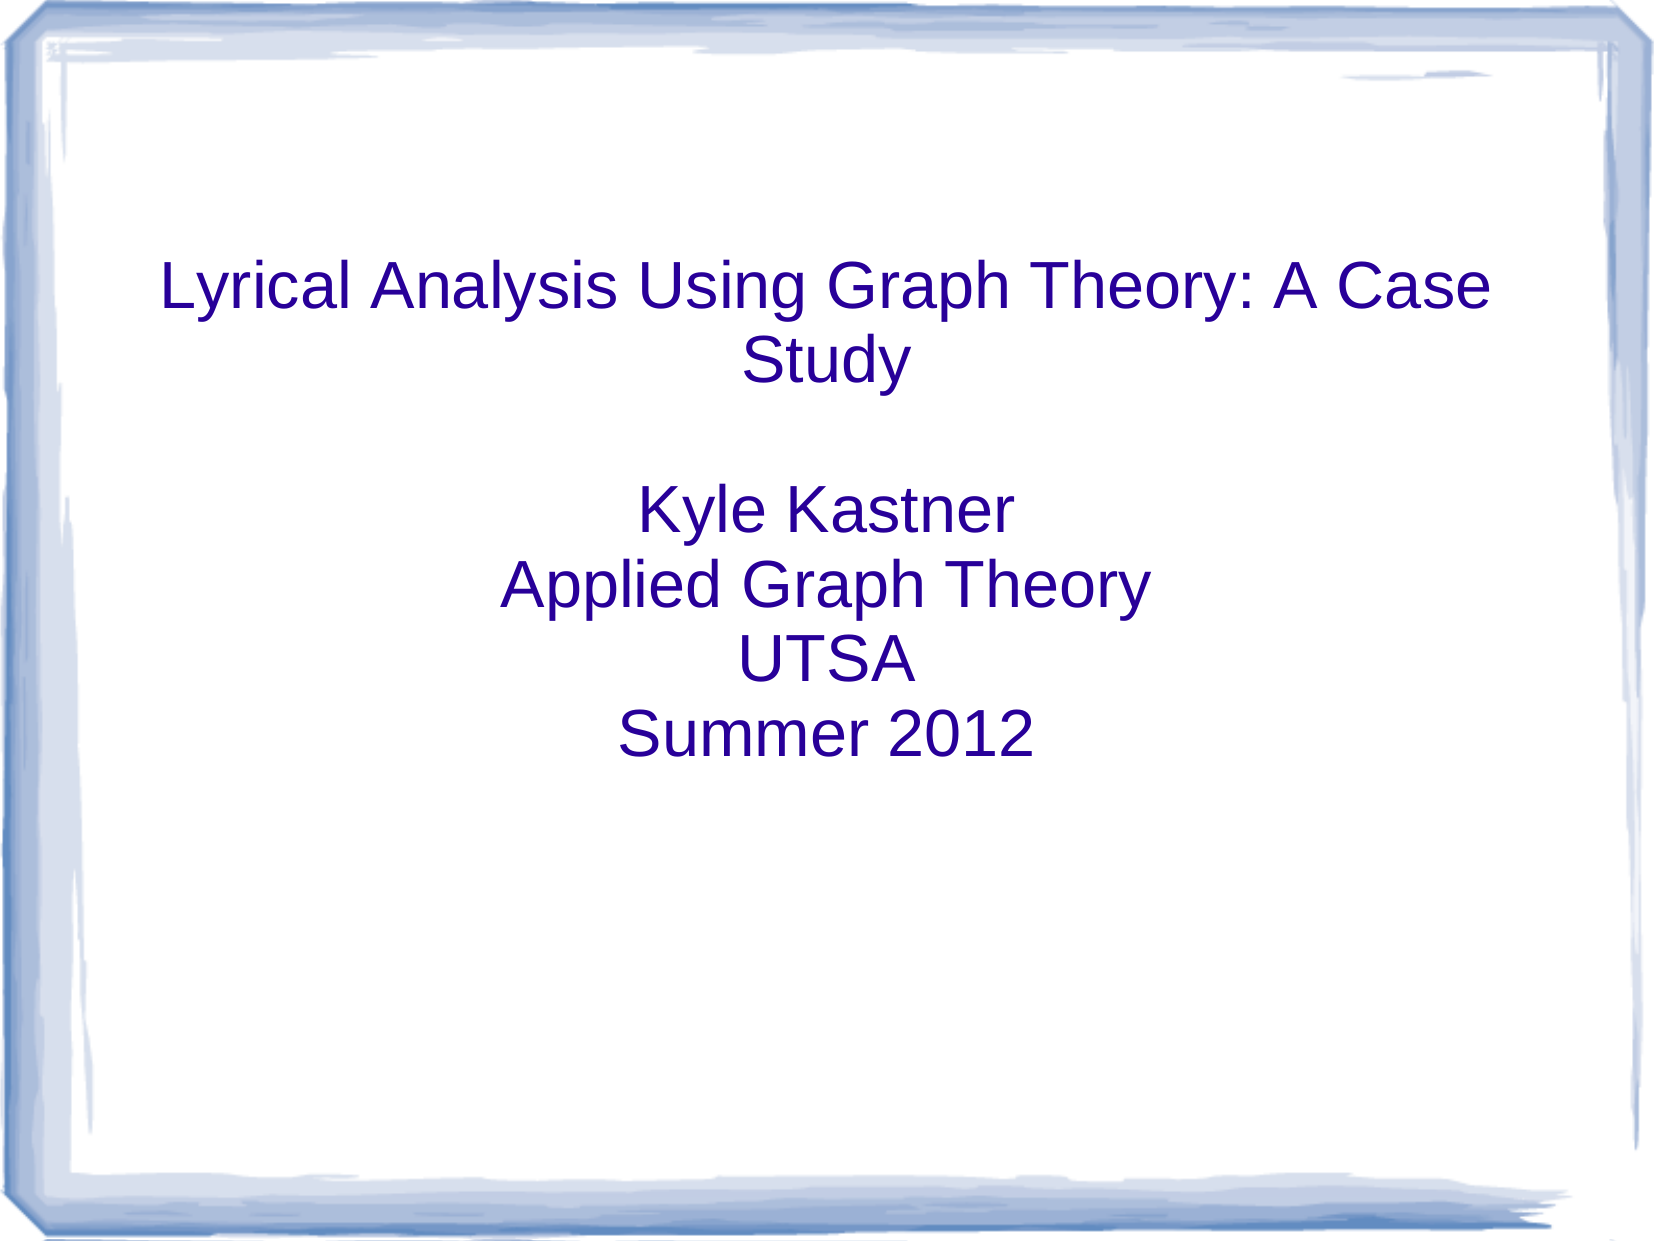

# Lyrical Analysis Using Graph Theory: A Case Study
Kyle Kastner
Applied Graph Theory
UTSA
Summer 2012